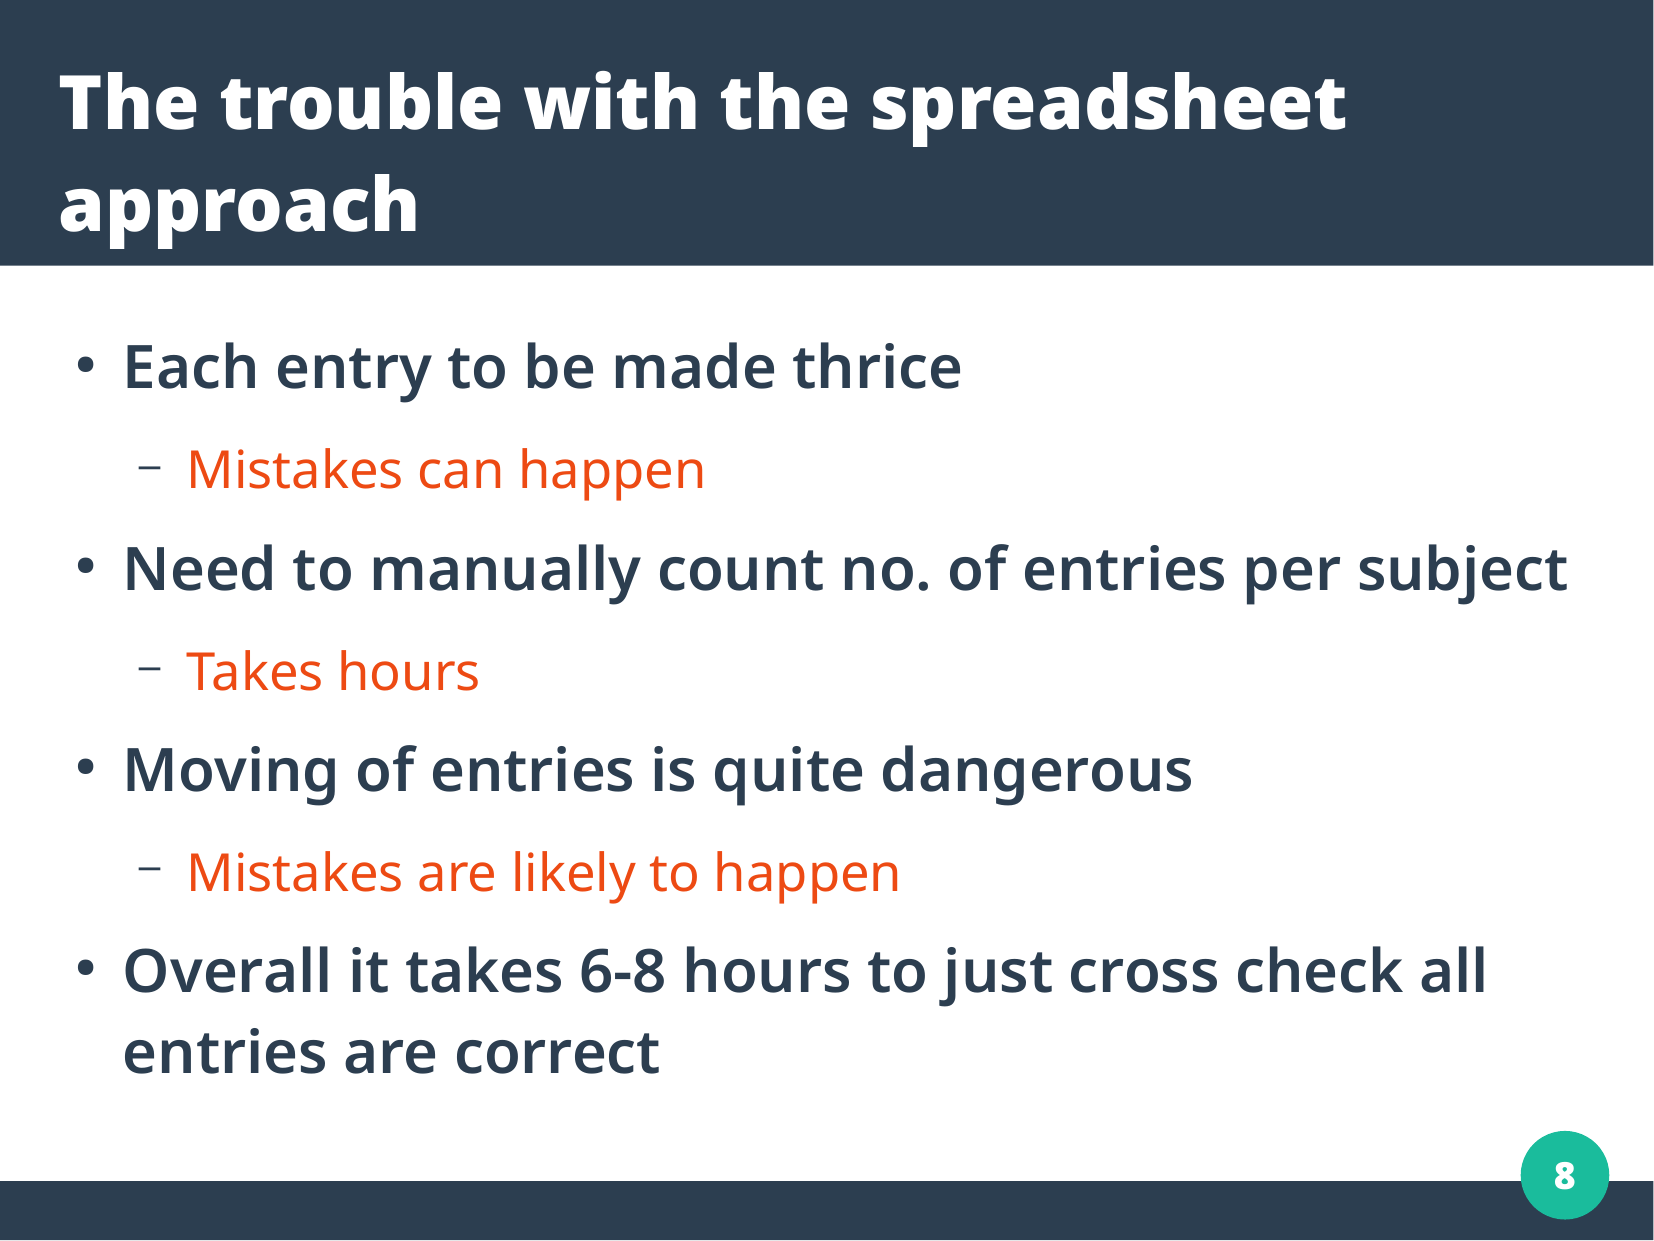

# The trouble with the spreadsheet approach
Each entry to be made thrice
Mistakes can happen
Need to manually count no. of entries per subject
Takes hours
Moving of entries is quite dangerous
Mistakes are likely to happen
Overall it takes 6-8 hours to just cross check all entries are correct
8